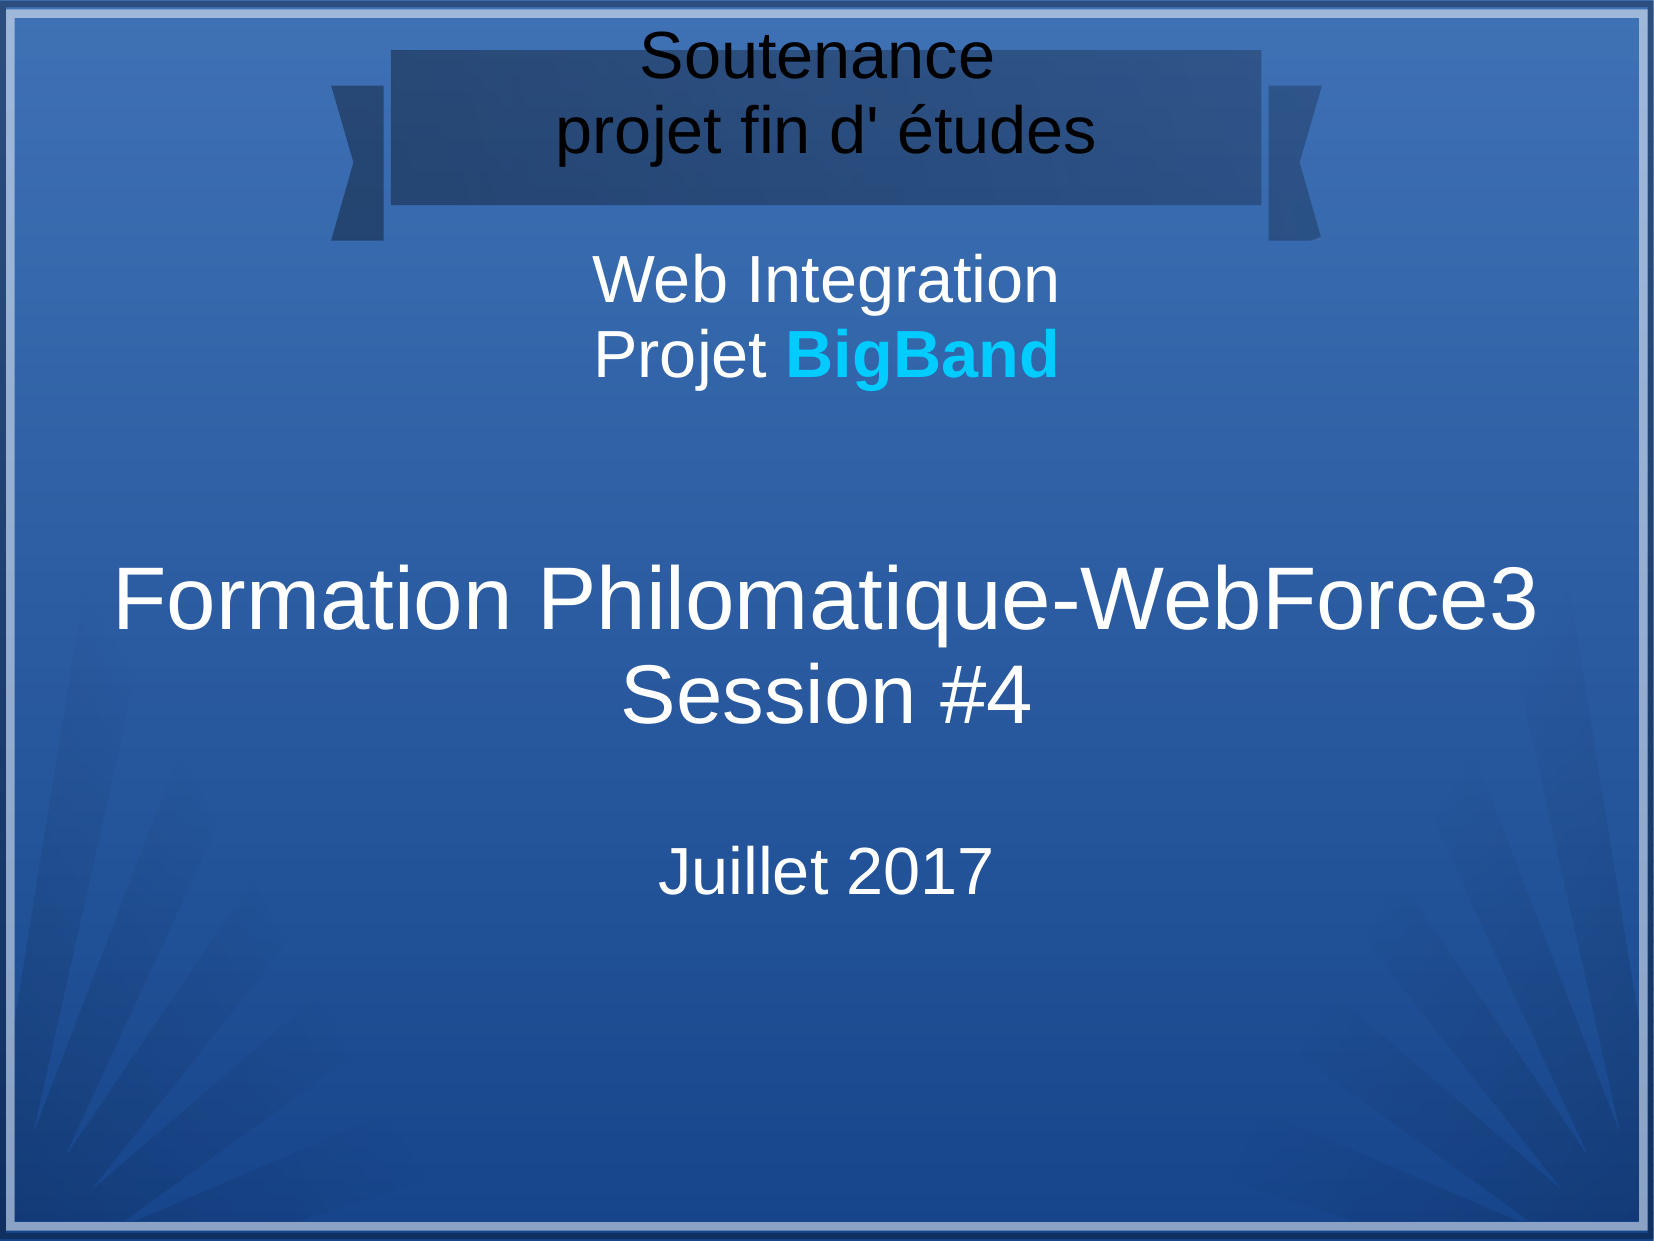

# Soutenance projet fin d' études Web Integration Projet BigBand
Formation Philomatique-WebForce3
Session #4
Juillet 2017